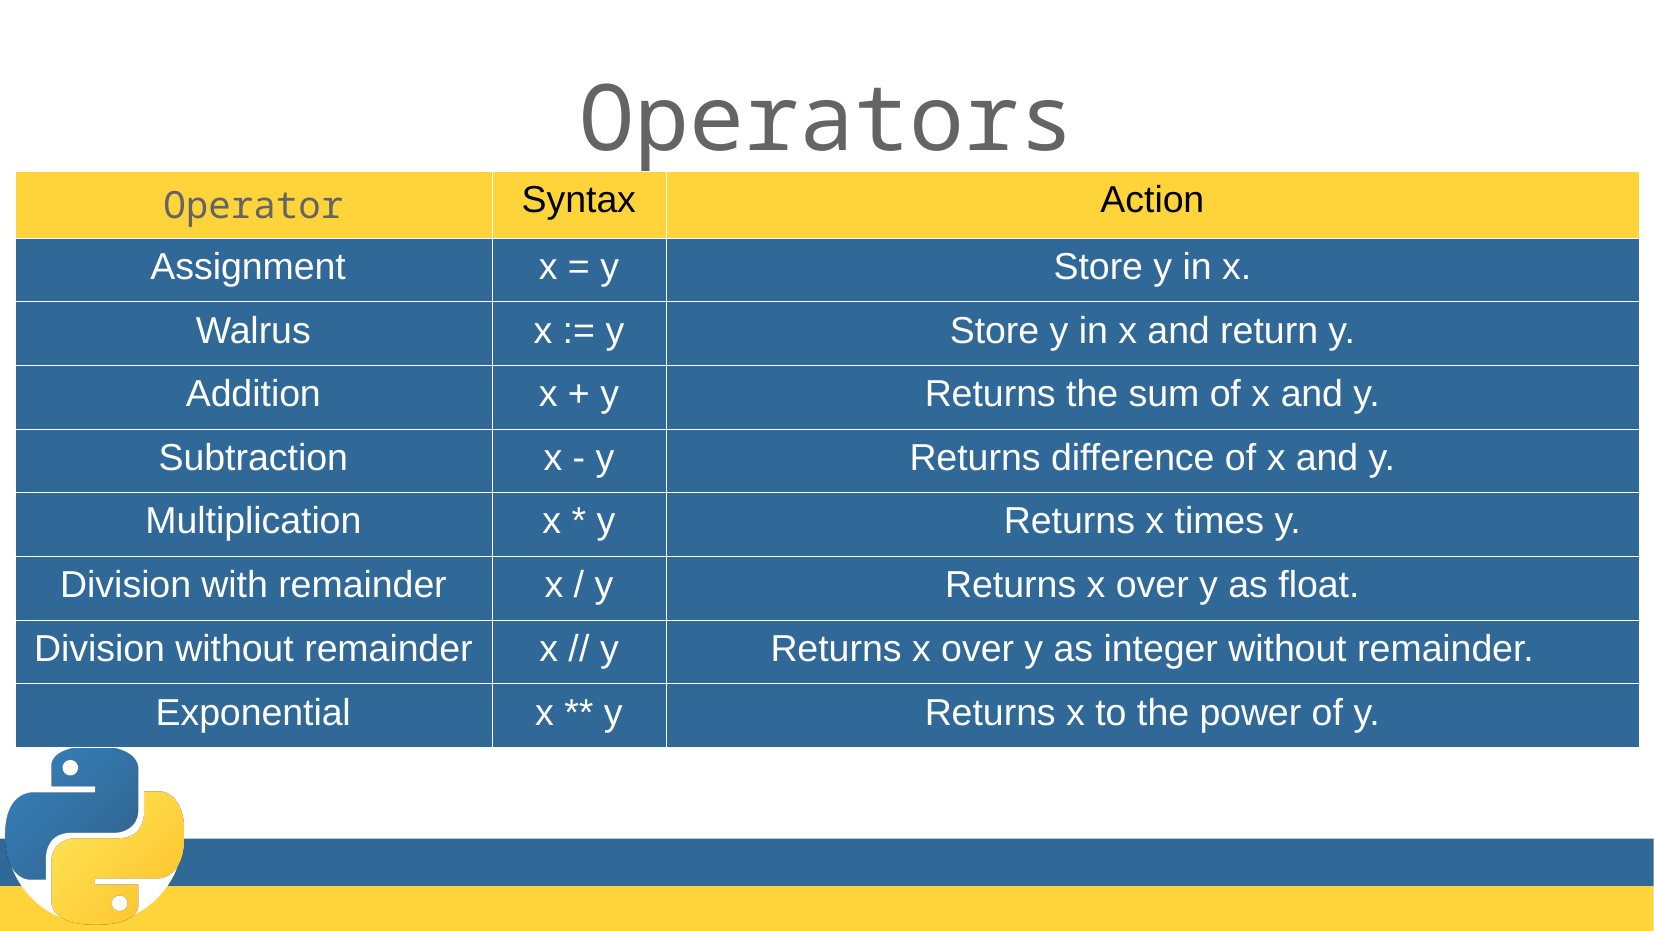

# Operators
| Operator | Syntax | Action |
| --- | --- | --- |
| Assignment | x = y | Store y in x. |
| Walrus | x := y | Store y in x and return y. |
| Addition | x + y | Returns the sum of x and y. |
| Subtraction | x - y | Returns difference of x and y. |
| Multiplication | x \* y | Returns x times y. |
| Division with remainder | x / y | Returns x over y as float. |
| Division without remainder | x // y | Returns x over y as integer without remainder. |
| Exponential | x \*\* y | Returns x to the power of y. |